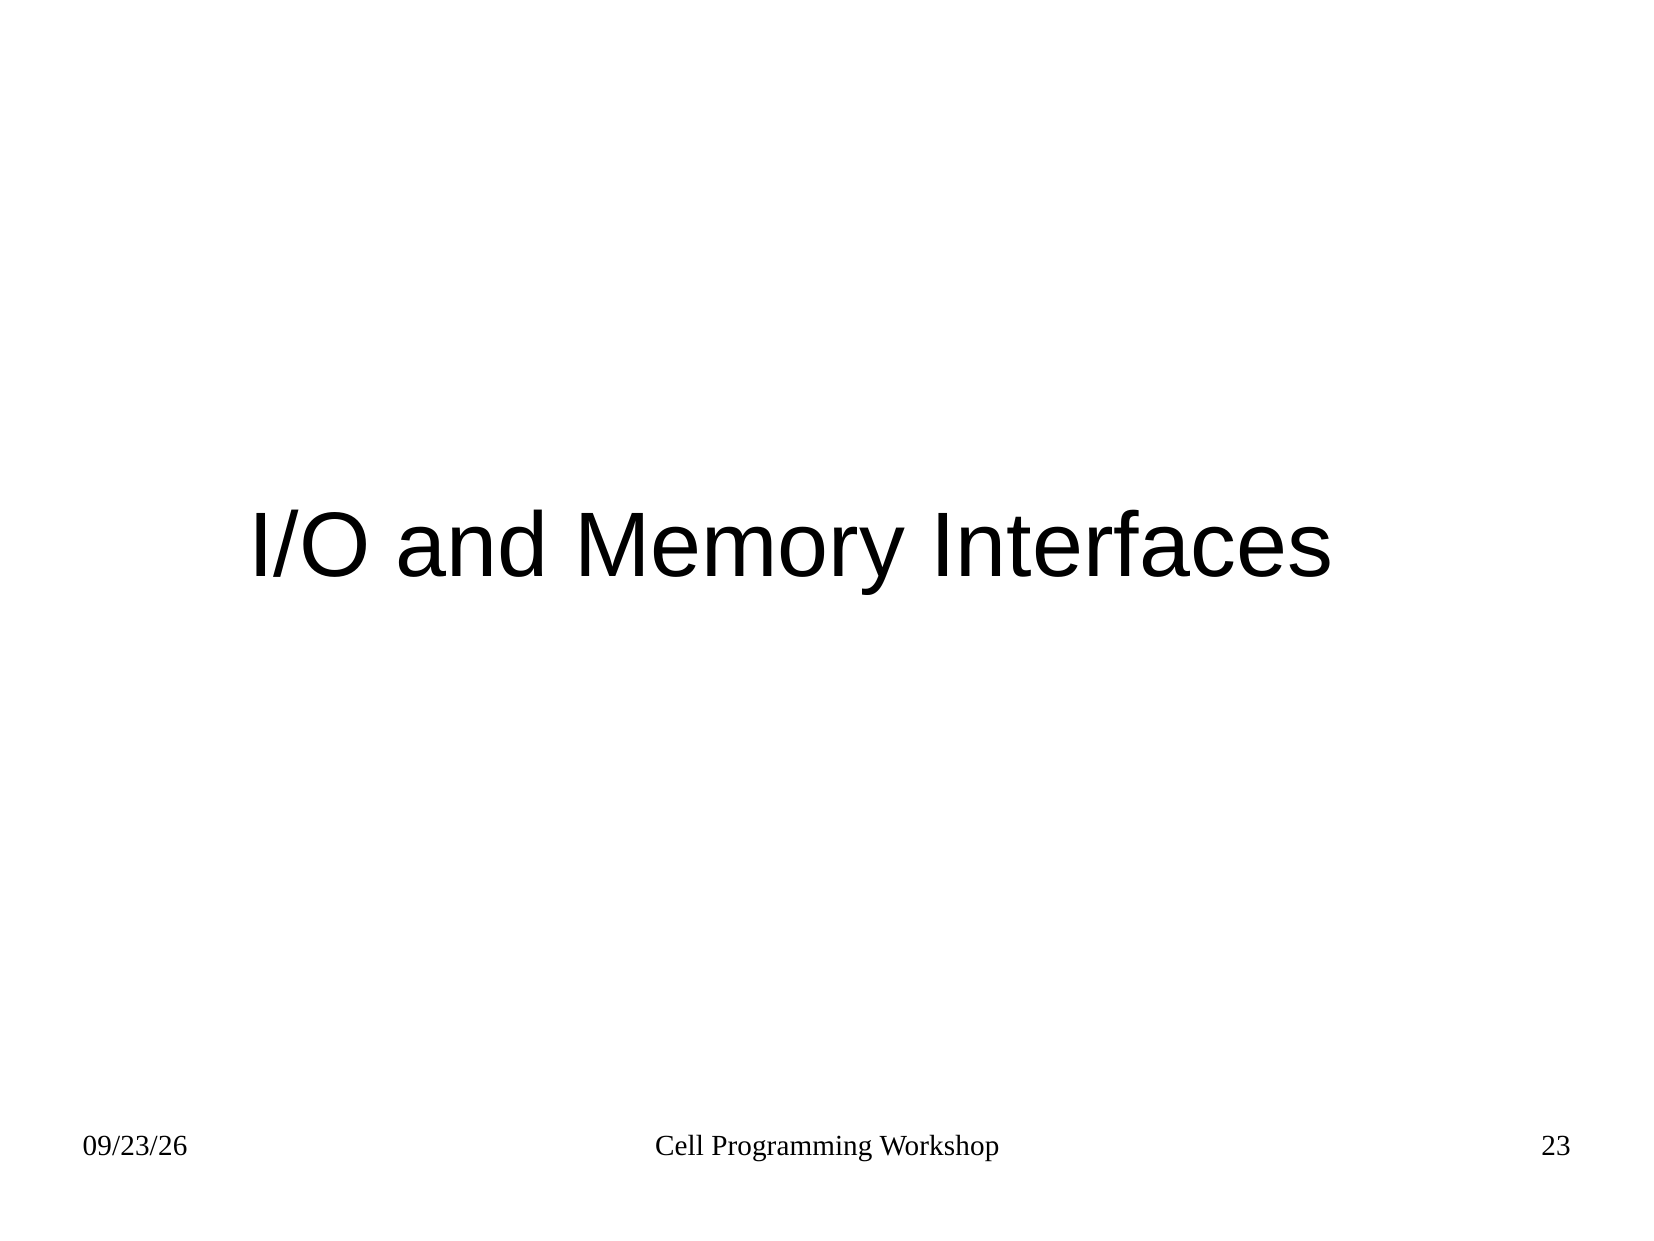

# I/O and Memory Interfaces
Cell Programming Workshop
23